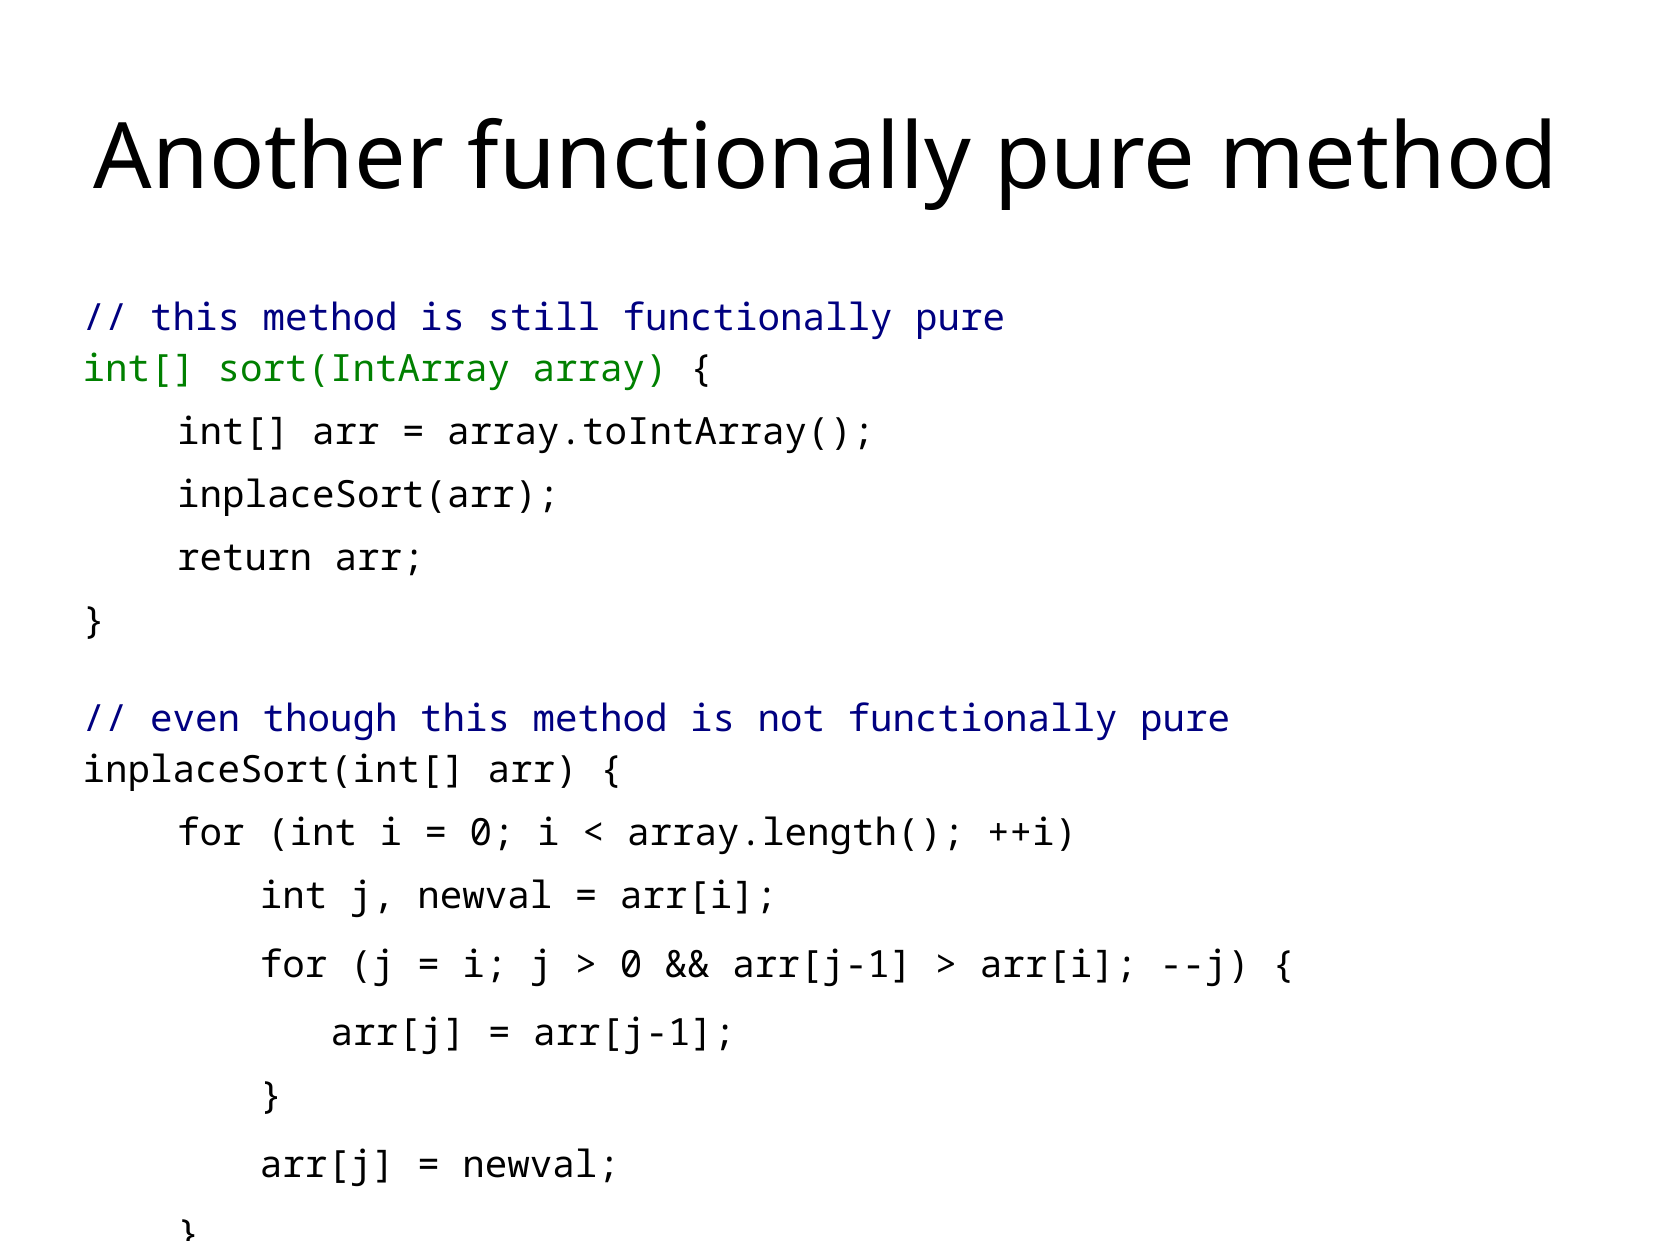

# Another functionally pure method
// this method is still functionally pure
int[] sort(IntArray array) {
int[] arr = array.toIntArray();
inplaceSort(arr);
return arr;
}
// even though this method is not functionally pure
inplaceSort(int[] arr) {
for (int i = 0; i < array.length(); ++i)
int j, newval = arr[i];
for (j = i; j > 0 && arr[j-1] > arr[i]; --j) {
arr[j] = arr[j-1];
}
arr[j] = newval;
}
}